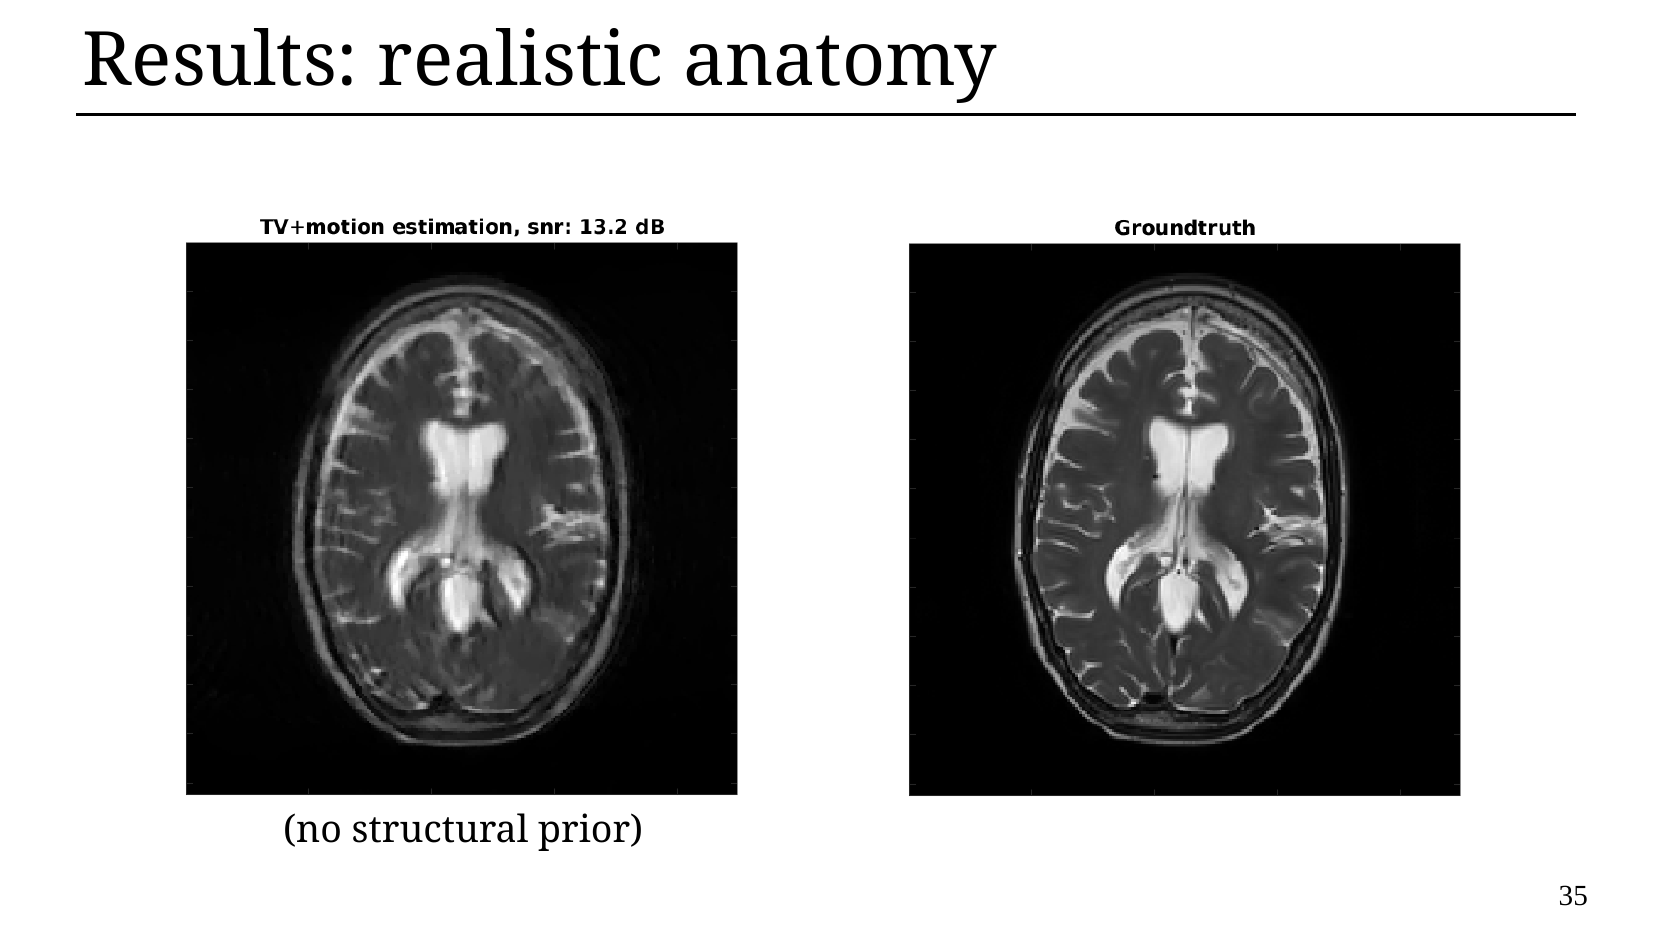

# Results: realistic anatomy
(no structural prior)